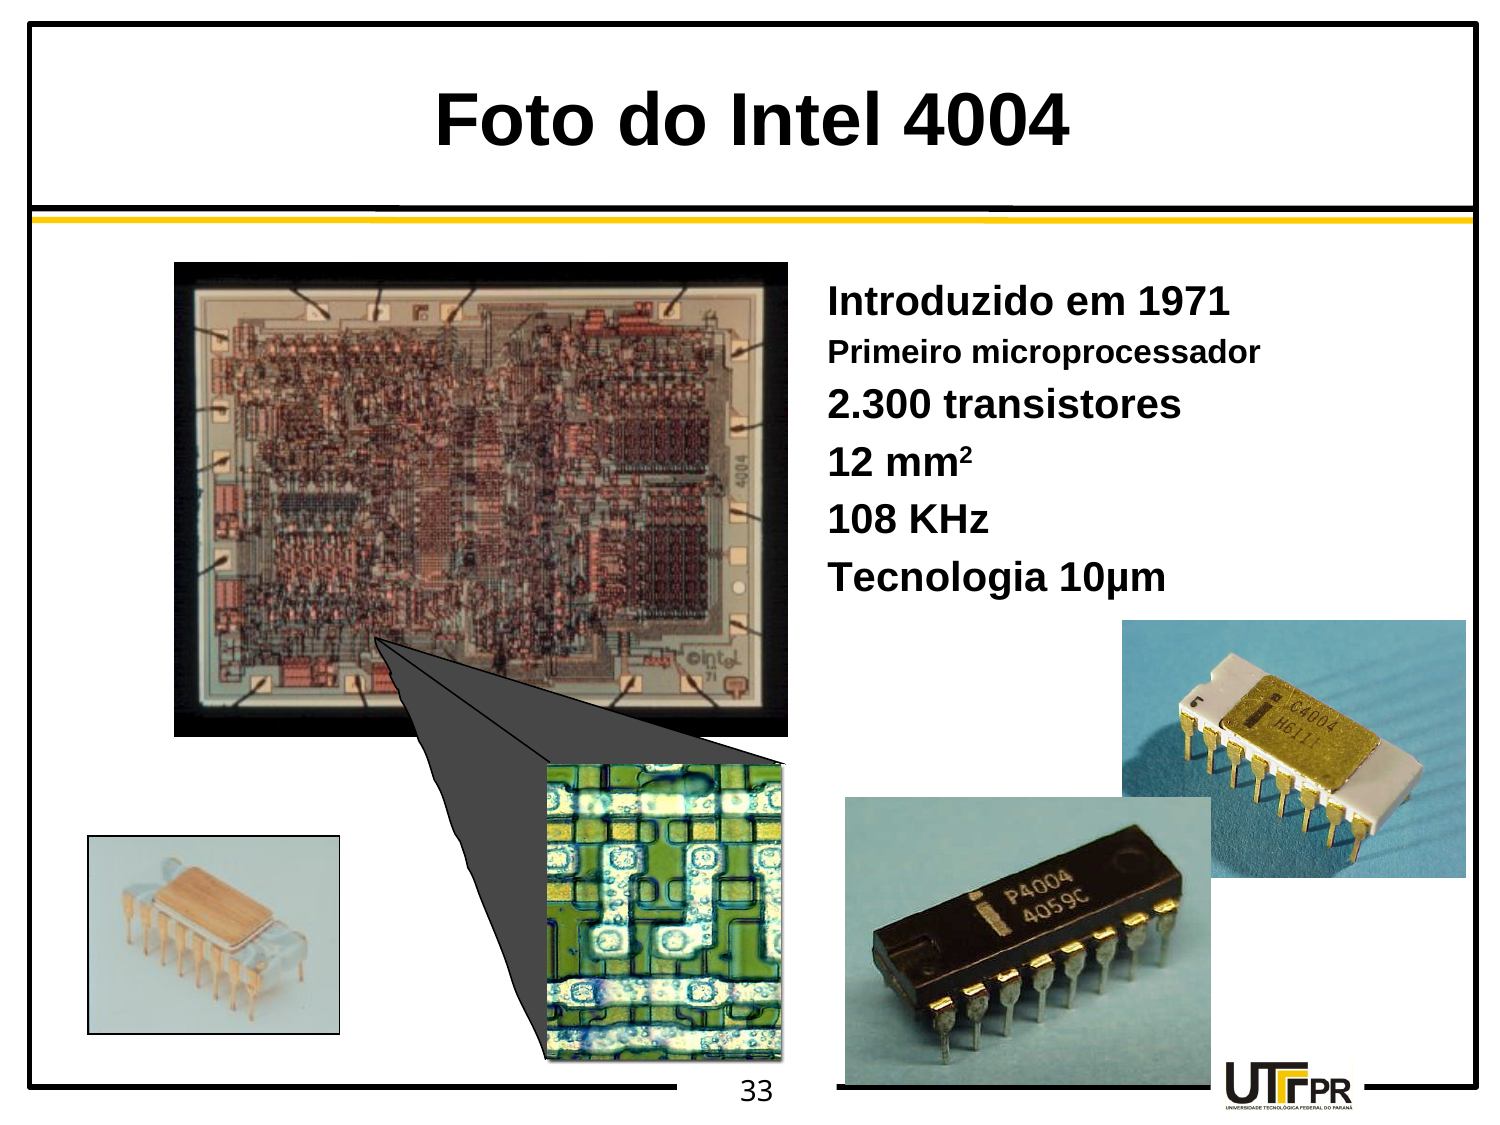

Foto do Intel 4004
# Introduzido em 1971
Primeiro microprocessador
2.300 transistores
12 mm2
108 KHz
Tecnologia 10µm